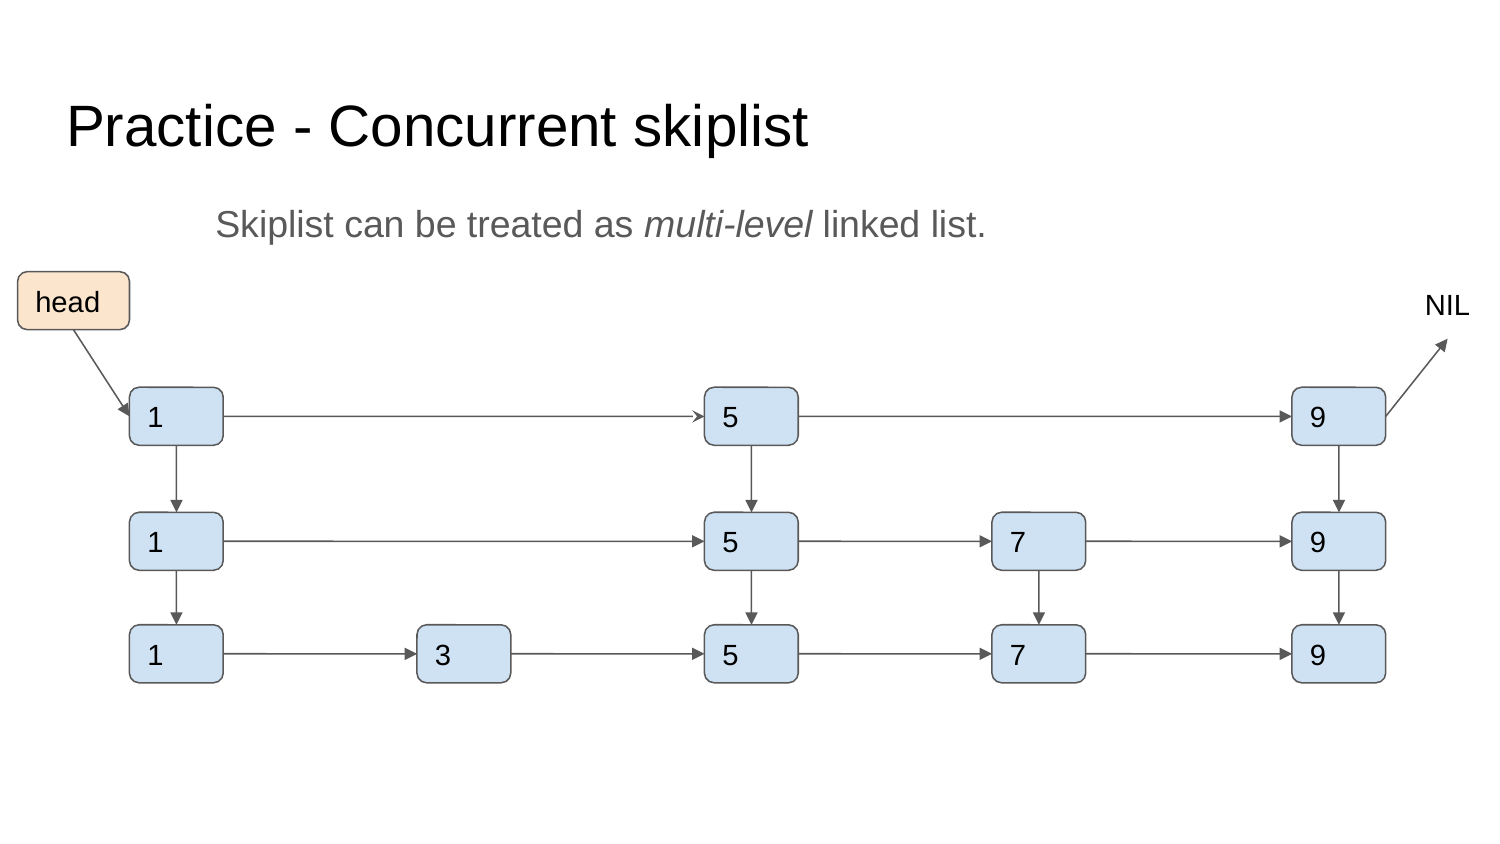

# Practice - Concurrent skiplist
Skiplist can be treated as multi-level linked list.
head
NIL
1
5
9
1
5
7
9
1
3
5
7
9